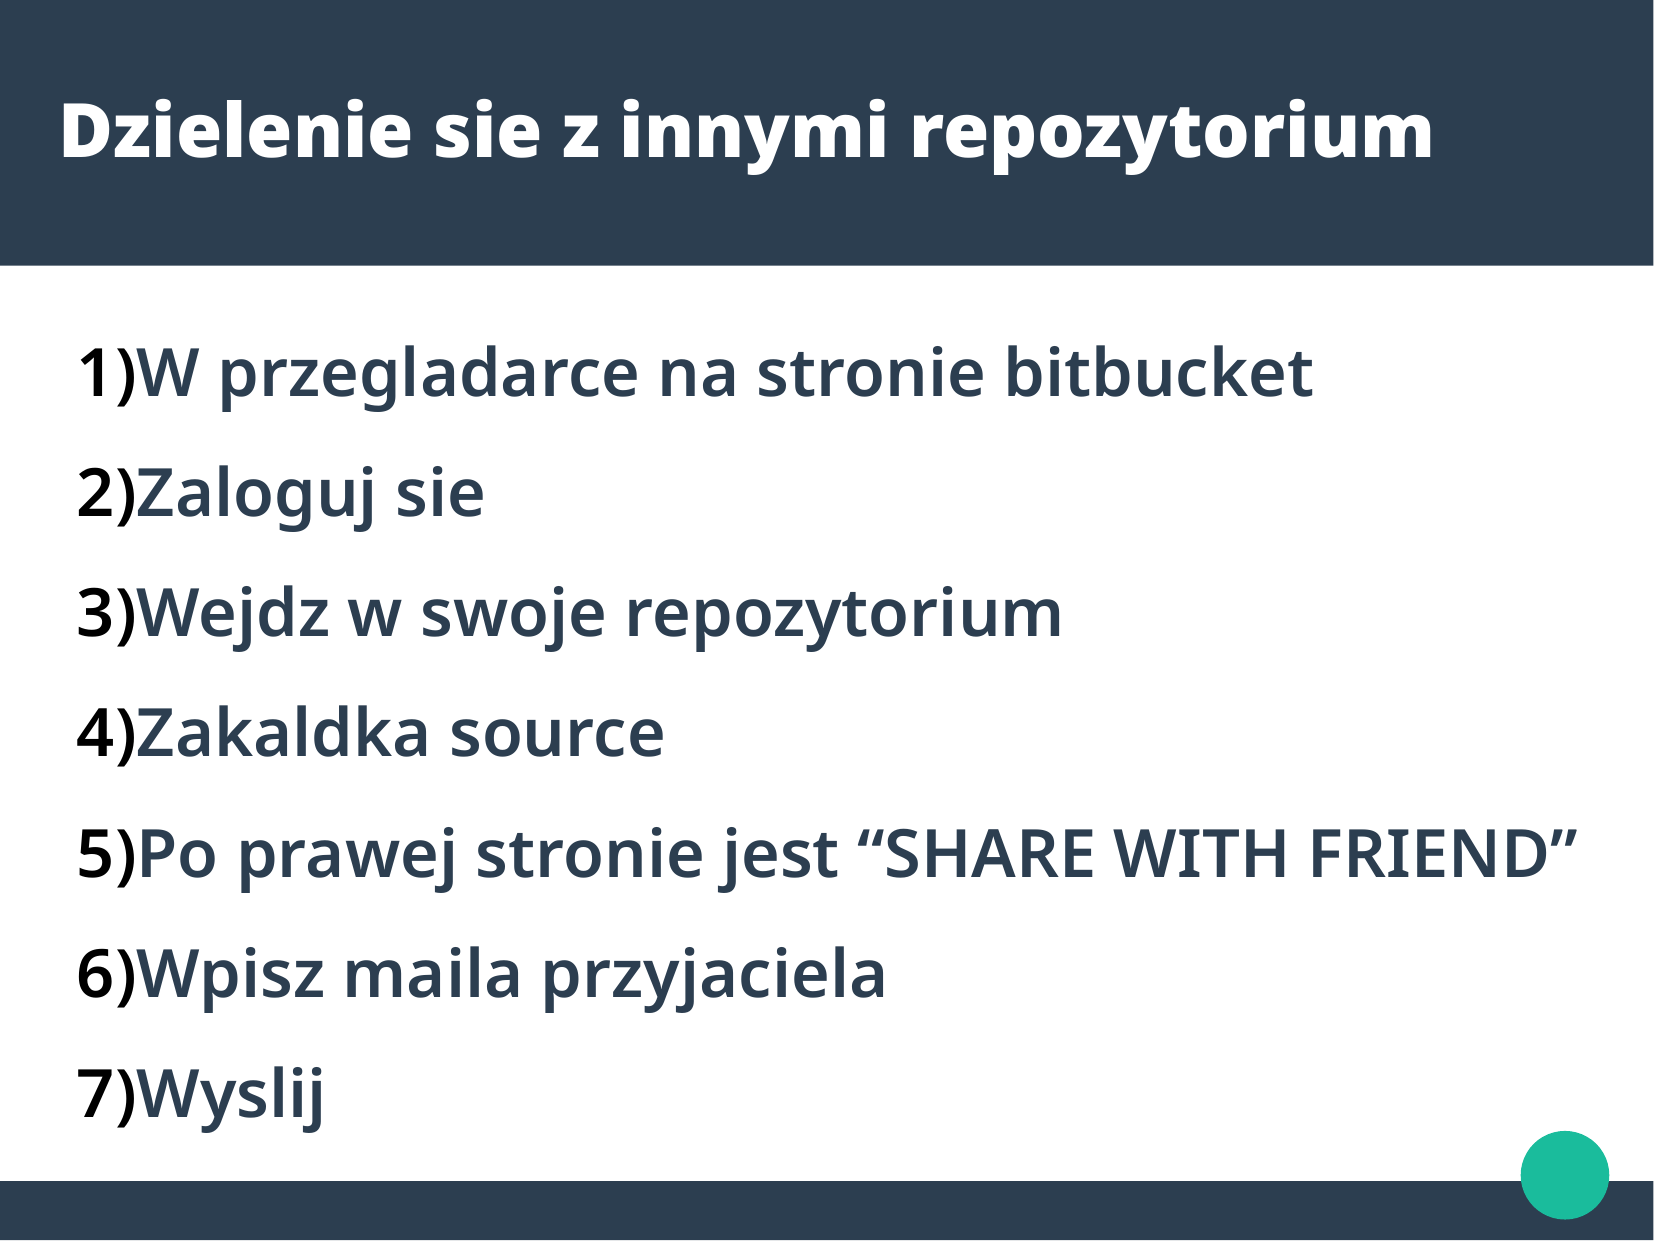

# Dzielenie sie z innymi repozytorium
W przegladarce na stronie bitbucket
Zaloguj sie
Wejdz w swoje repozytorium
Zakaldka source
Po prawej stronie jest “SHARE WITH FRIEND”
Wpisz maila przyjaciela
Wyslij